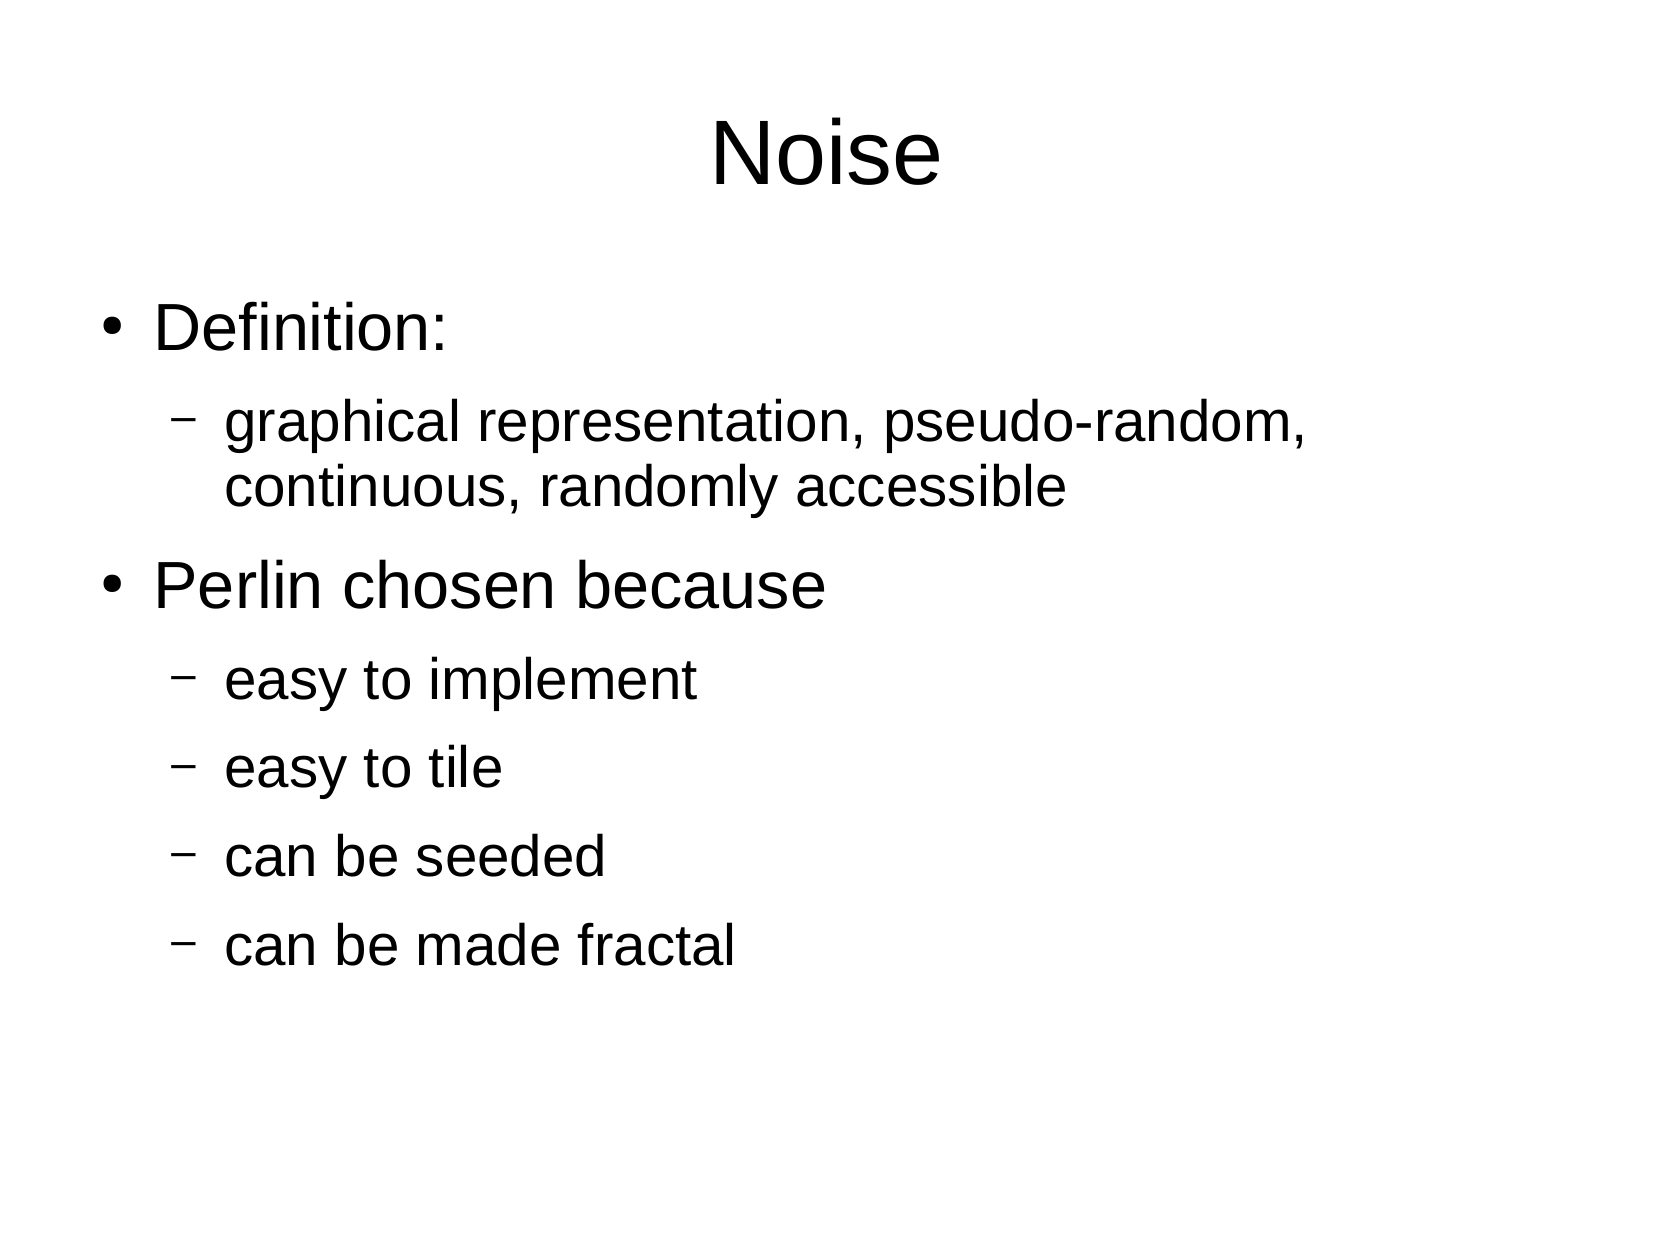

# Noise
Definition:
graphical representation, pseudo-random, continuous, randomly accessible
Perlin chosen because
easy to implement
easy to tile
can be seeded
can be made fractal